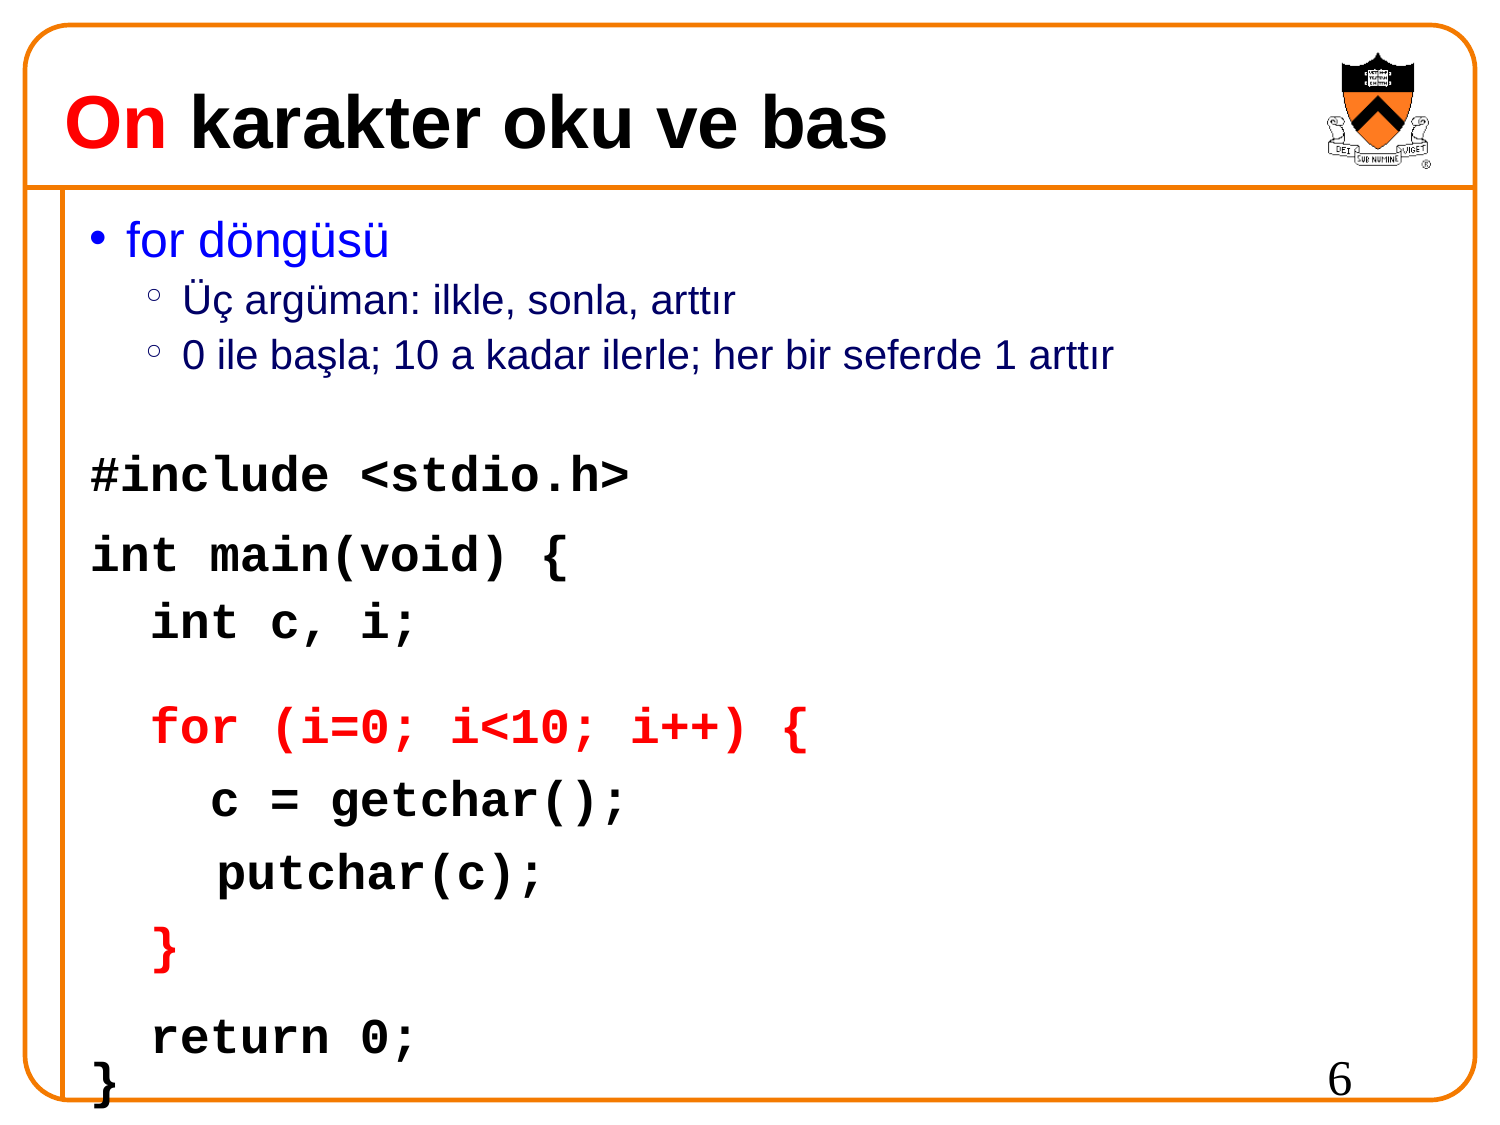

# On karakter oku ve bas
for döngüsü
Üç argüman: ilkle, sonla, arttır
0 ile başla; 10 a kadar ilerle; her bir seferde 1 arttır
#include <stdio.h>
int main(void) {
 int c, i;
 for (i=0; i<10; i++) {
 c = getchar();
	 putchar(c);
 }
 return 0;
}
6